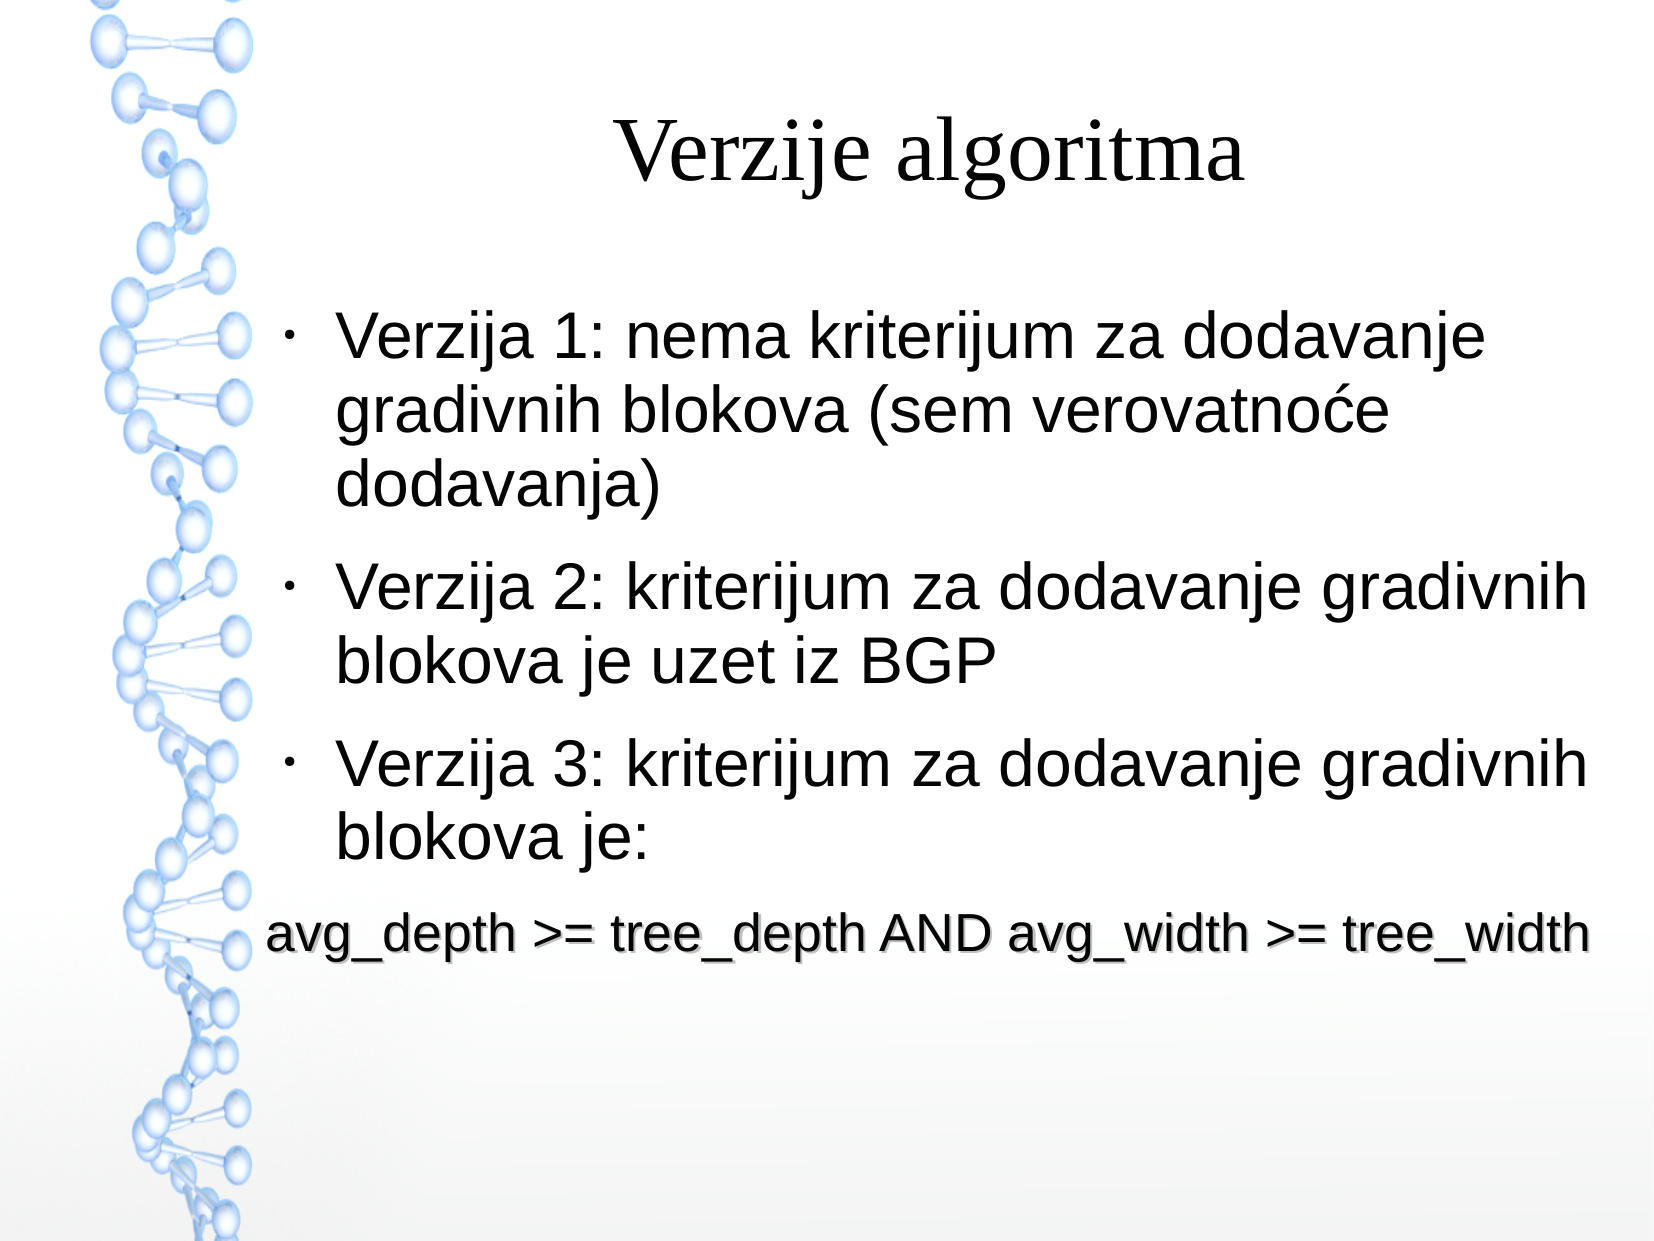

# Verzije algoritma
Verzija 1: nema kriterijum za dodavanje gradivnih blokova (sem verovatnoće dodavanja)
Verzija 2: kriterijum za dodavanje gradivnih blokova je uzet iz BGP
Verzija 3: kriterijum za dodavanje gradivnih blokova je:
avg_depth >= tree_depth AND avg_width >= tree_width